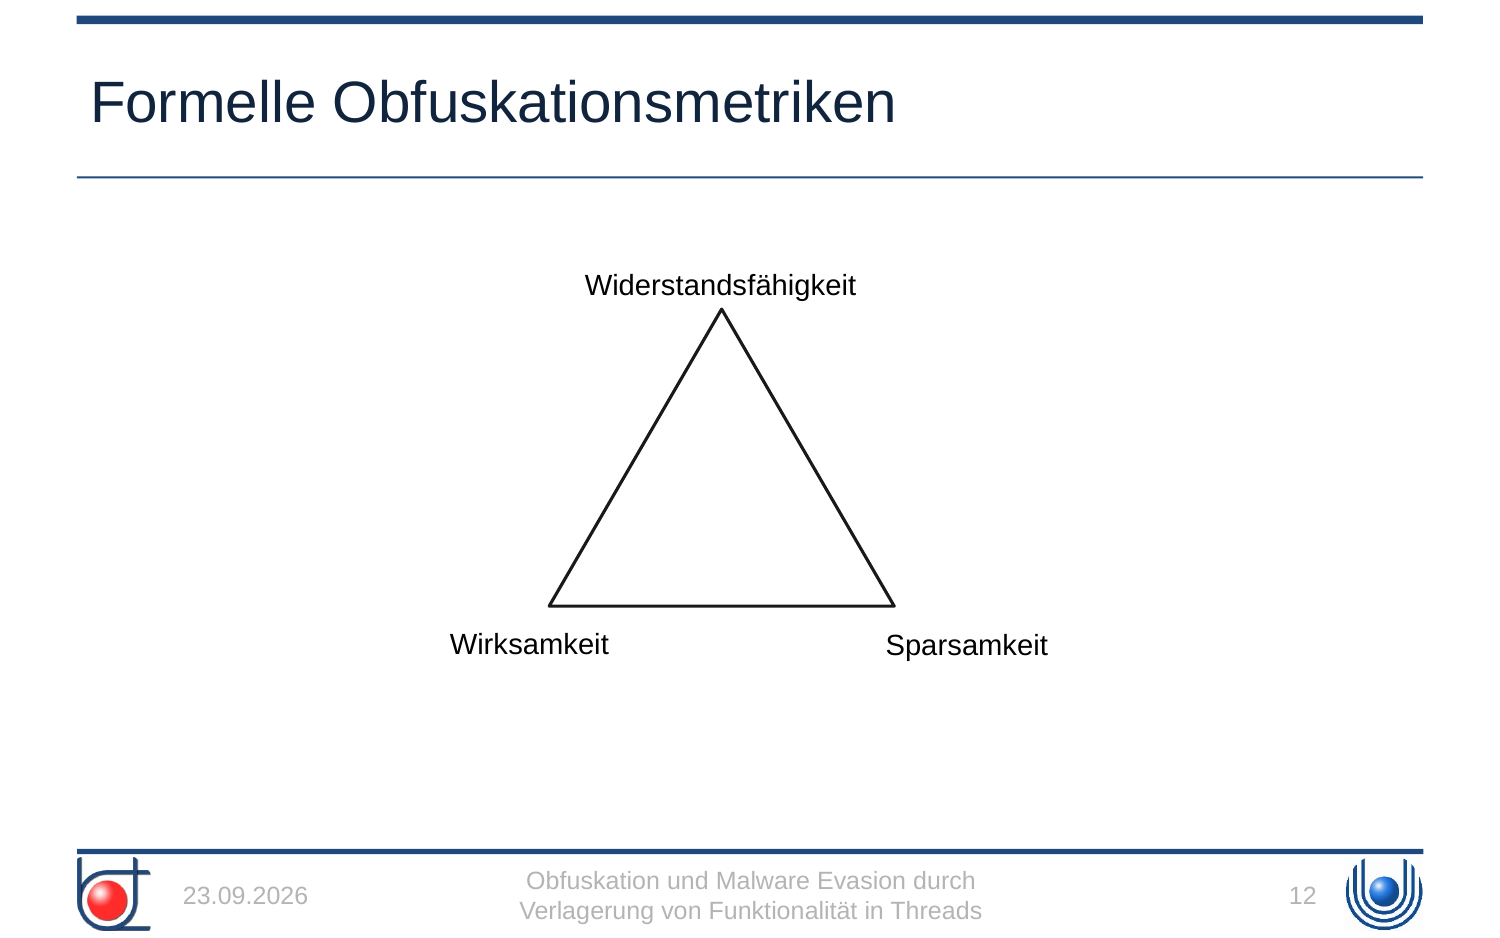

# Formelle Obfuskationsmetriken
Widerstandsfähigkeit
Wirksamkeit
Sparsamkeit
Obfuskation und Malware Evasion durch Verlagerung von Funktionalität in Threads